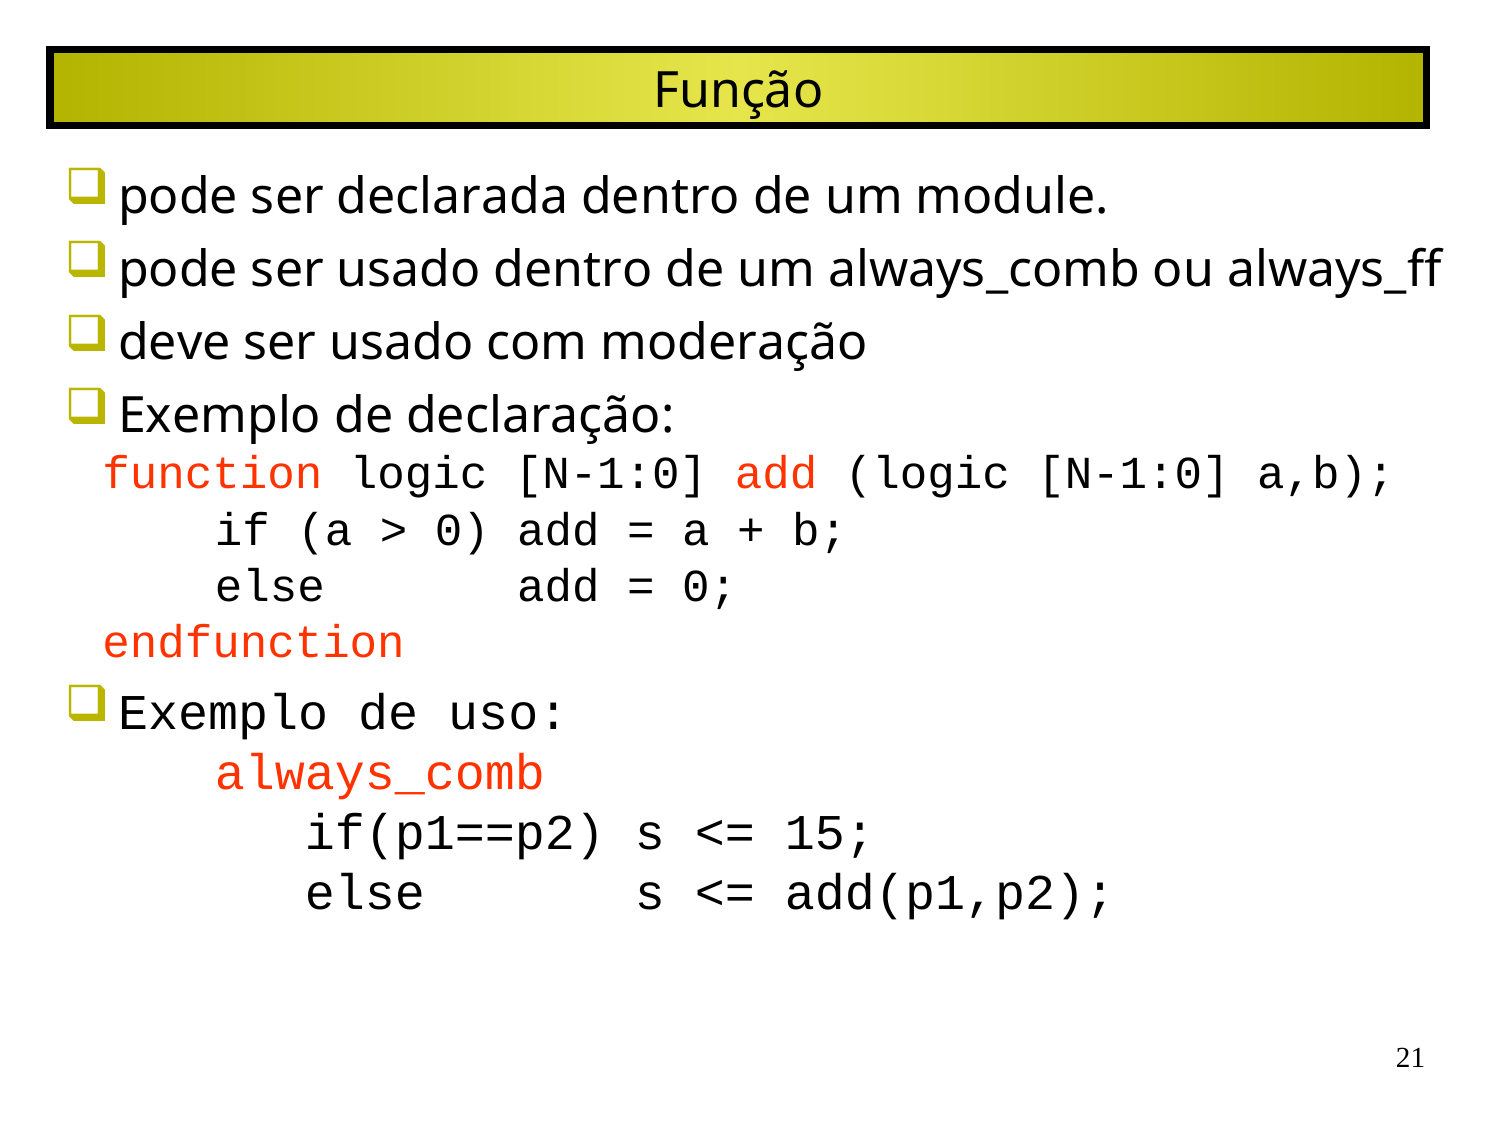

# Função‏
pode ser declarada dentro de um module.
pode ser usado dentro de um always_comb ou always_ff
deve ser usado com moderação
Exemplo de declaração:
function logic [N-1:0] add (logic [N-1:0] a,b);
if (a > 0) add = a + b;
else add = 0;
endfunction
Exemplo de uso:
always_comb
 if(p1==p2) s <= 15;
 else s <= add(p1,p2);
21